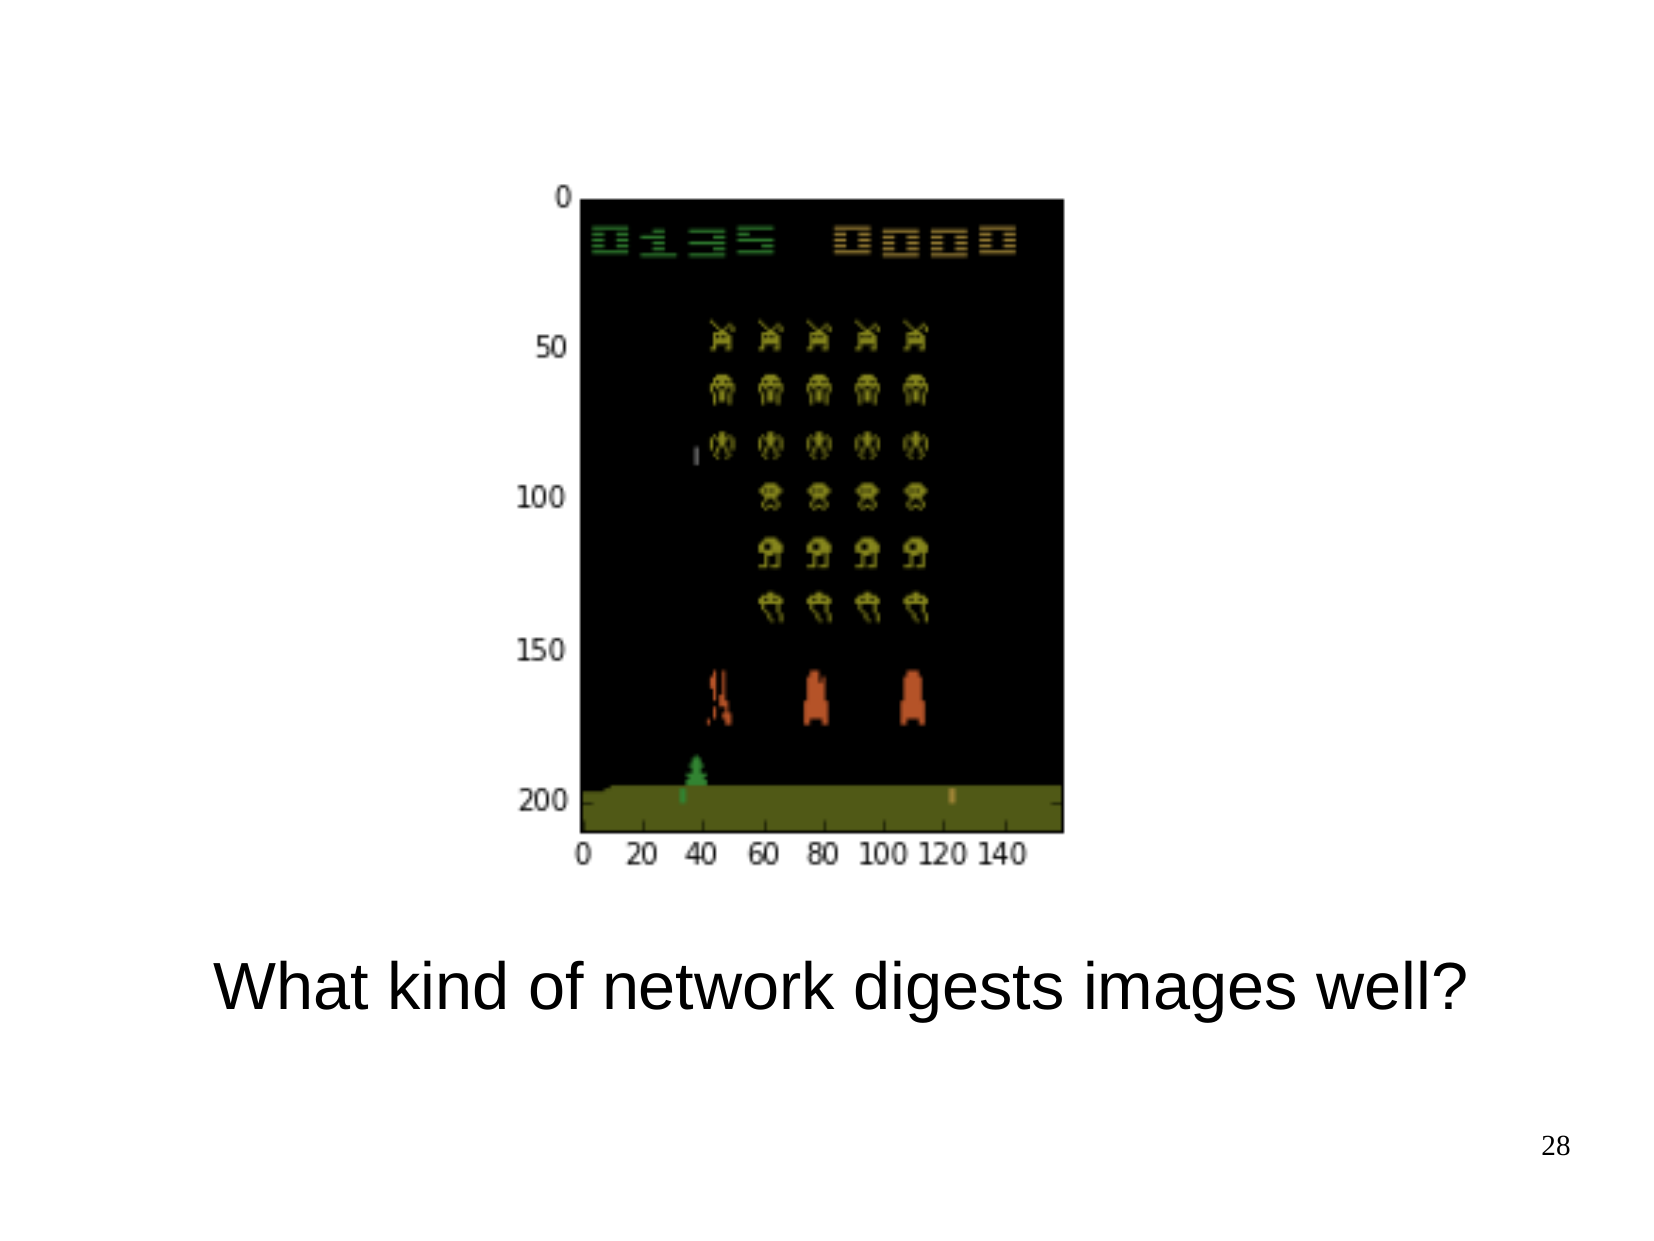

#
What kind of network digests images well?
28